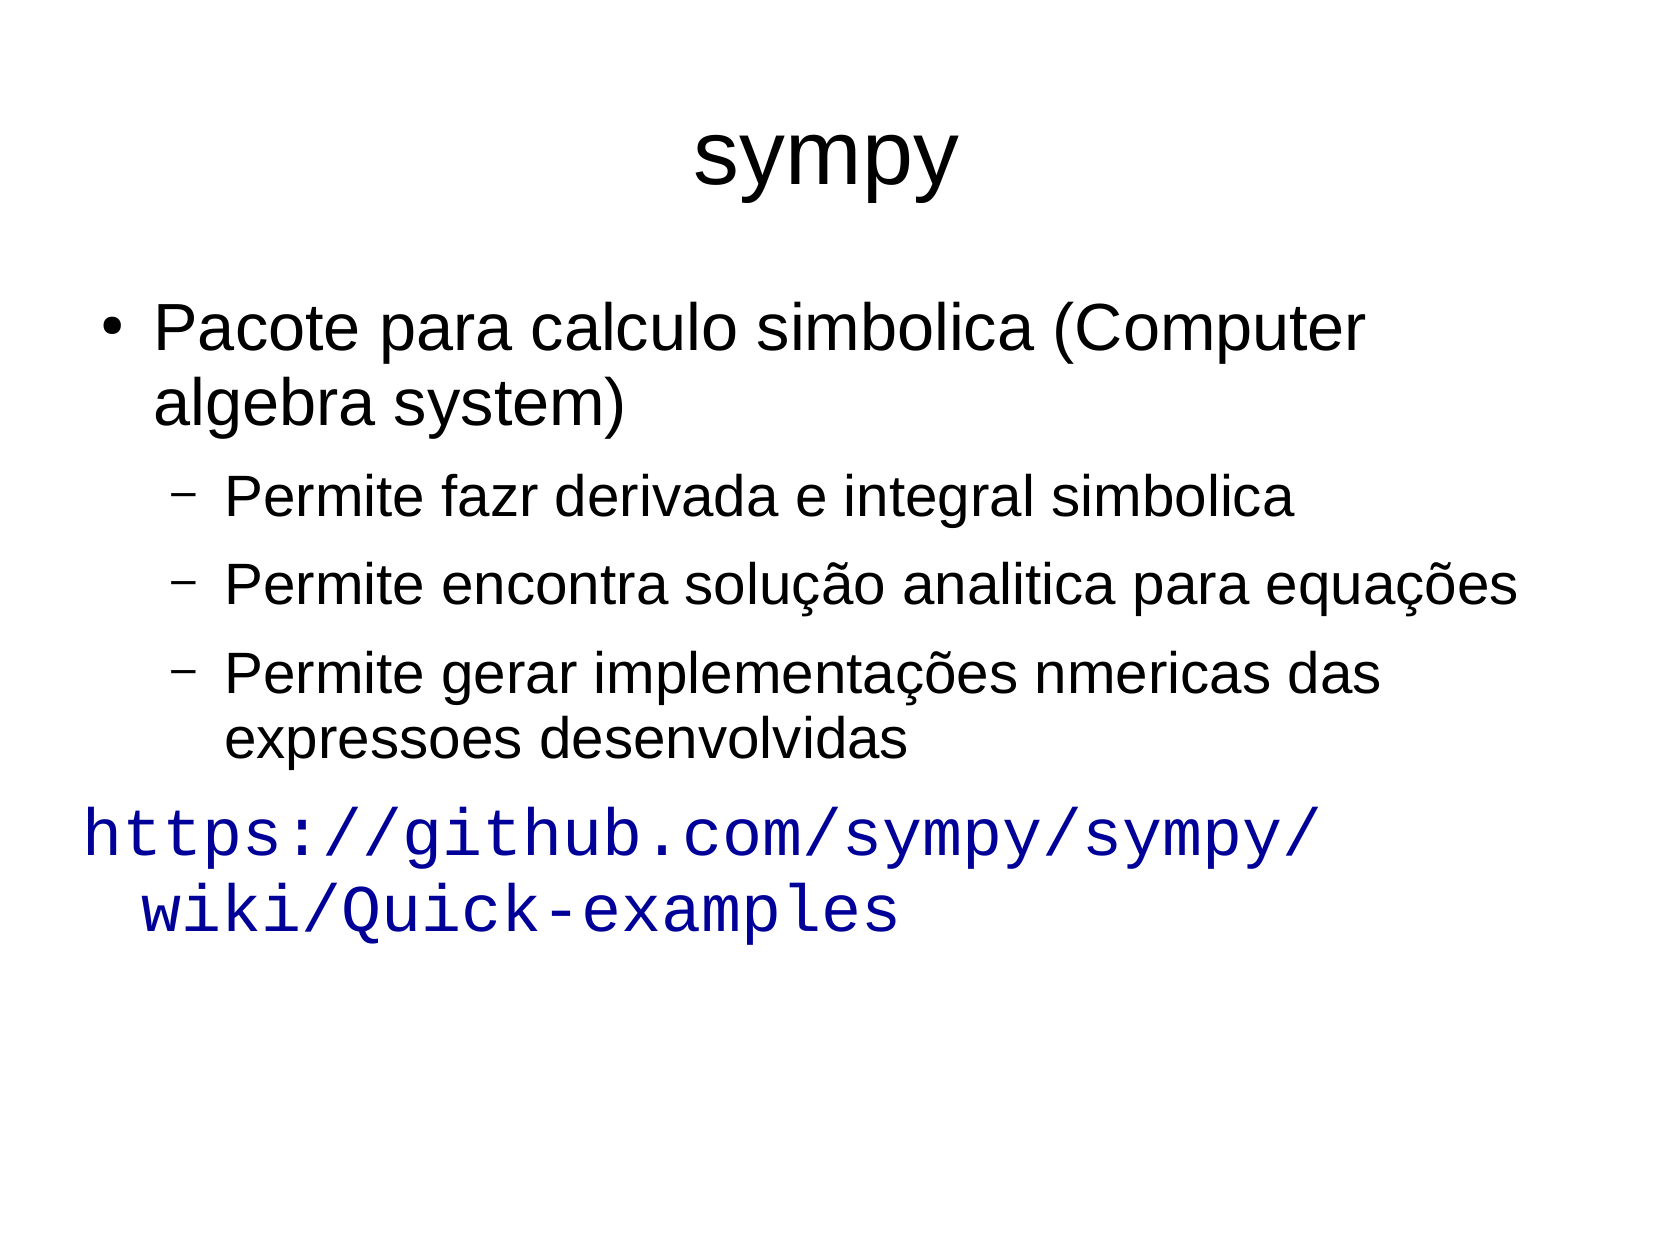

# sympy
Pacote para calculo simbolica (Computer algebra system)
Permite fazr derivada e integral simbolica
Permite encontra solução analitica para equações
Permite gerar implementações nmericas das expressoes desenvolvidas
https://github.com/sympy/sympy/
wiki/Quick-examples